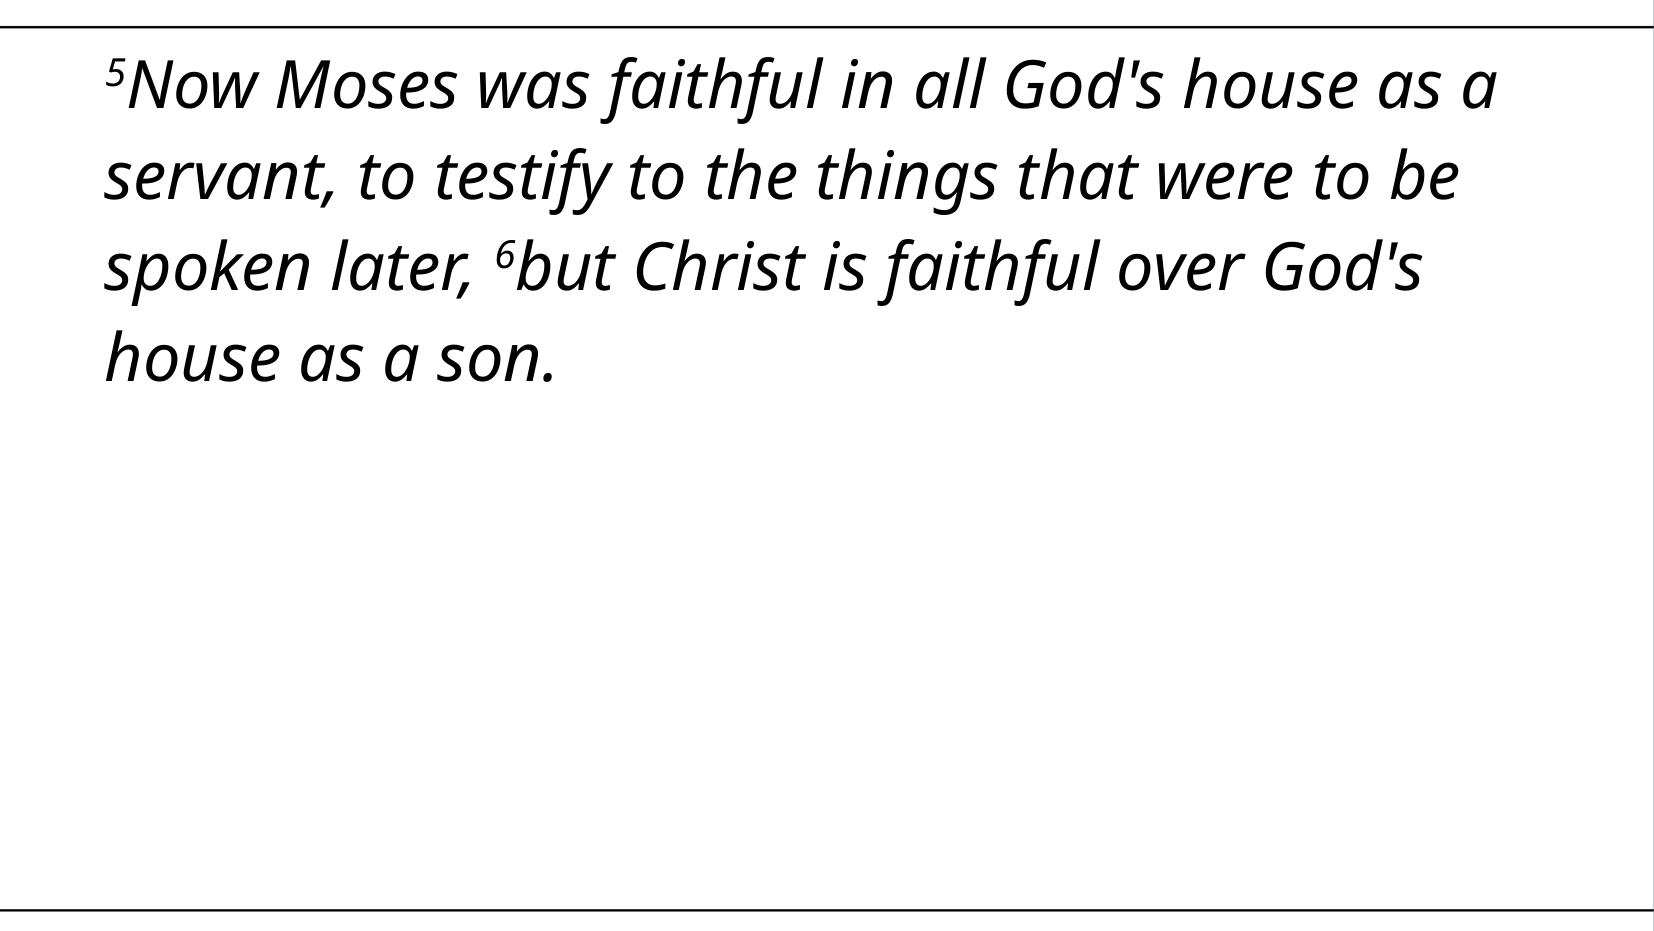

5Now Moses was faithful in all God's house as a servant, to testify to the things that were to be spoken later, 6but Christ is faithful over God's house as a son.